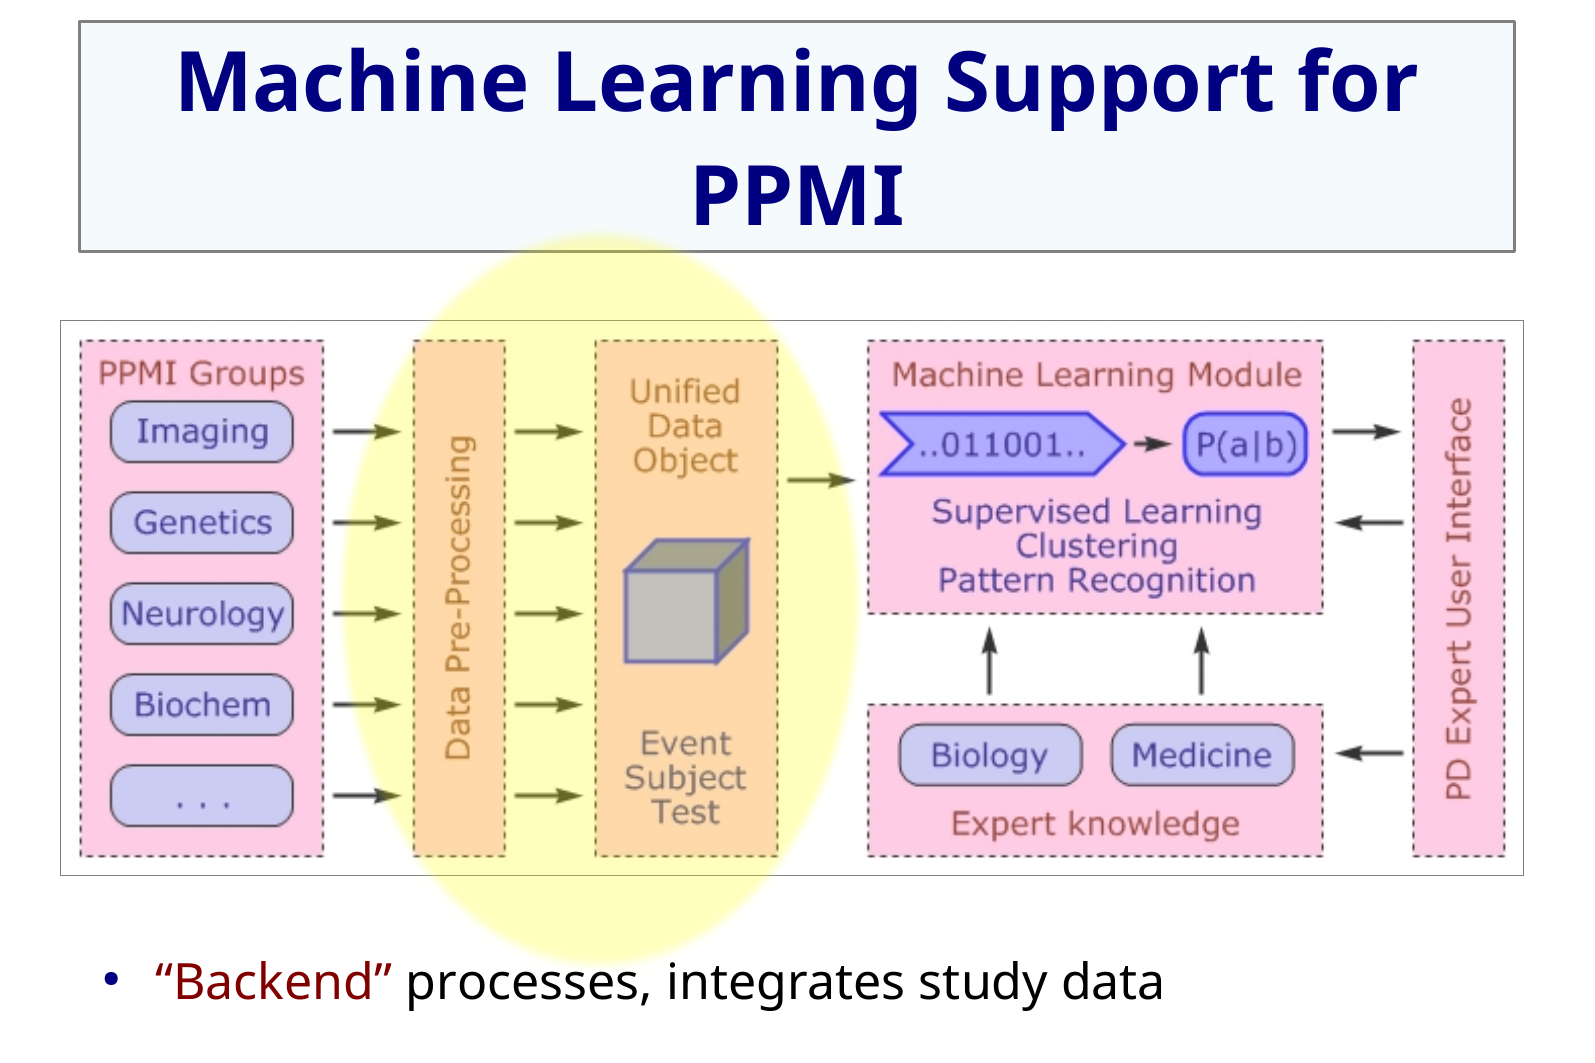

# Machine Learning Support for PPMI
“Backend” processes, integrates study data